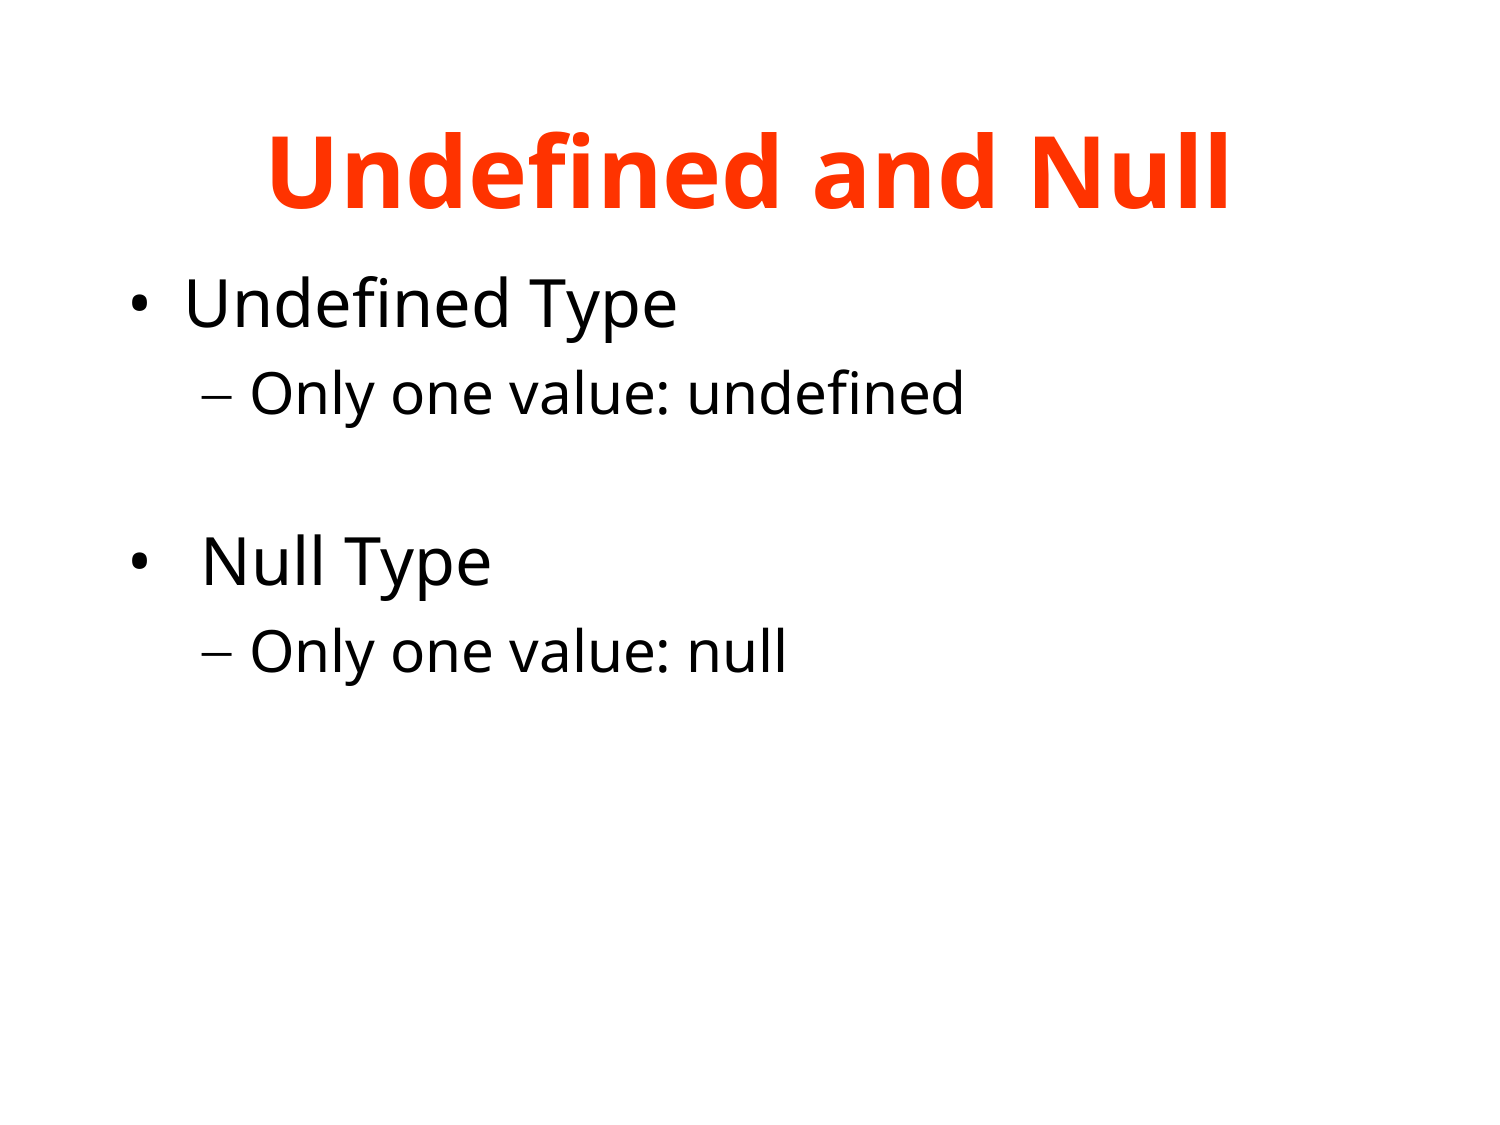

# Undefined and Null
Undefined Type
Only one value: undefined
 Null Type
Only one value: null